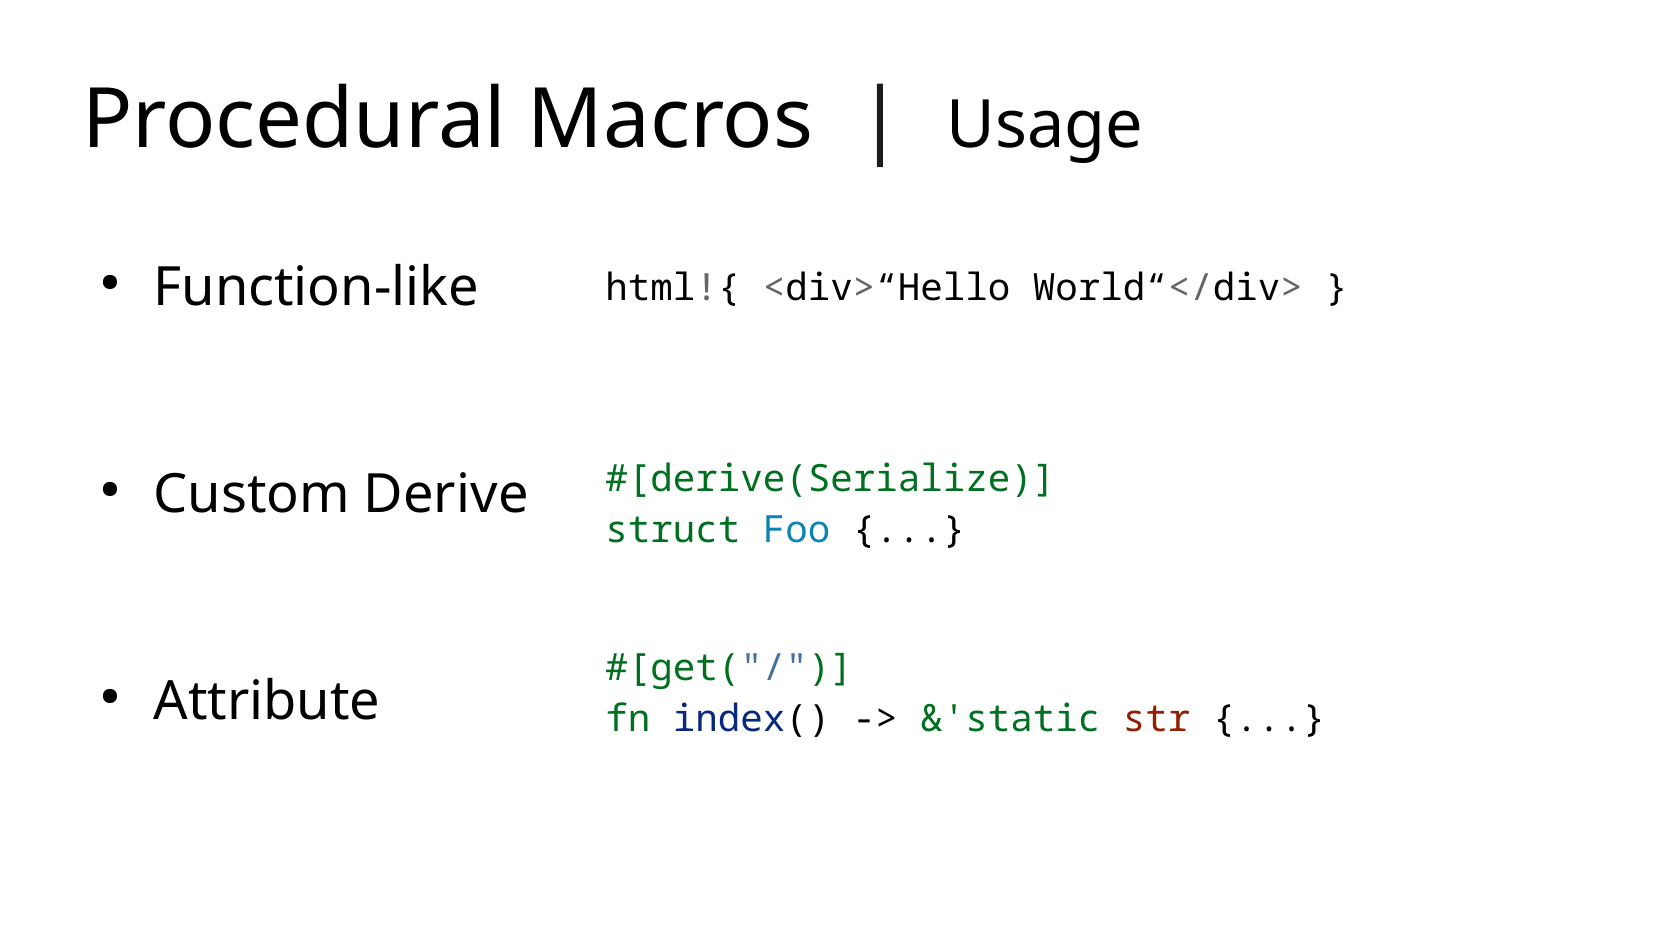

# Procedural Macros | Usage
Function-like
Custom Derive
Attribute
html!{ <div>“Hello World“</div> }
#[derive(Serialize)]
struct Foo {...}
#[get("/")]
fn index() -> &'static str {...}